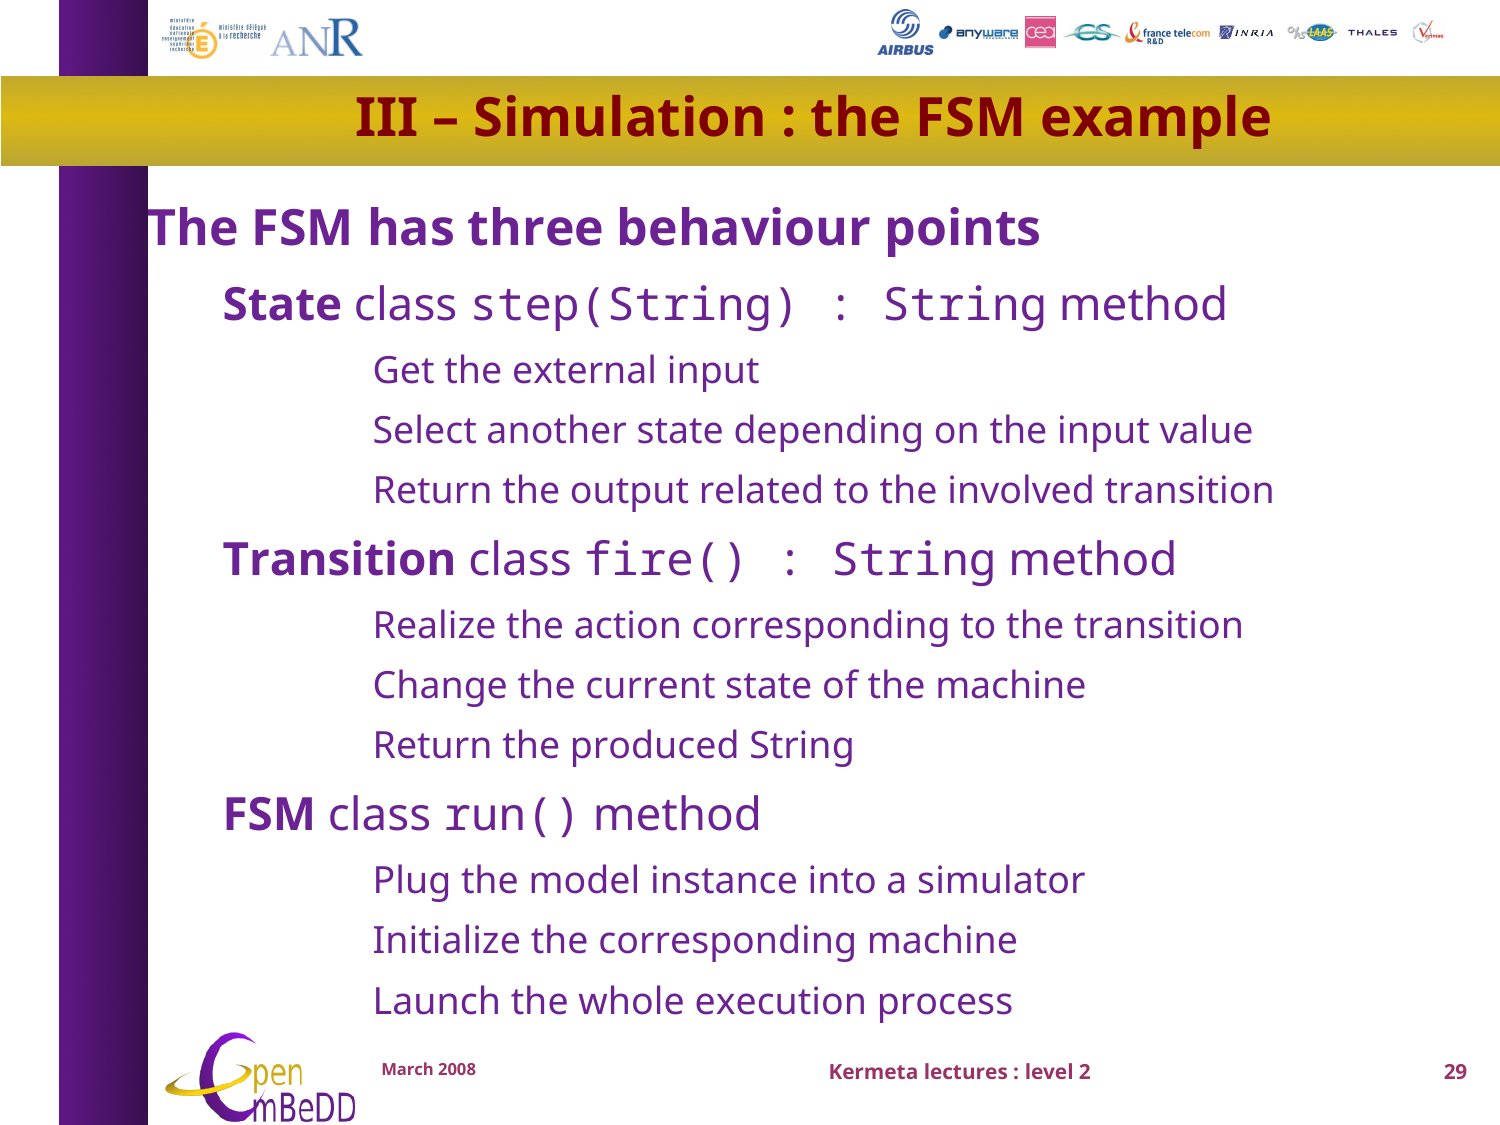

# III – Simulation : the FSM example
The FSM has three behaviour points
State class step(String) : String method
Get the external input
Select another state depending on the input value
Return the output related to the involved transition
Transition class fire() : String method
Realize the action corresponding to the transition
Change the current state of the machine
Return the produced String
FSM class run() method
Plug the model instance into a simulator
Initialize the corresponding machine
Launch the whole execution process
Pied de page
Pied de page fixe
29